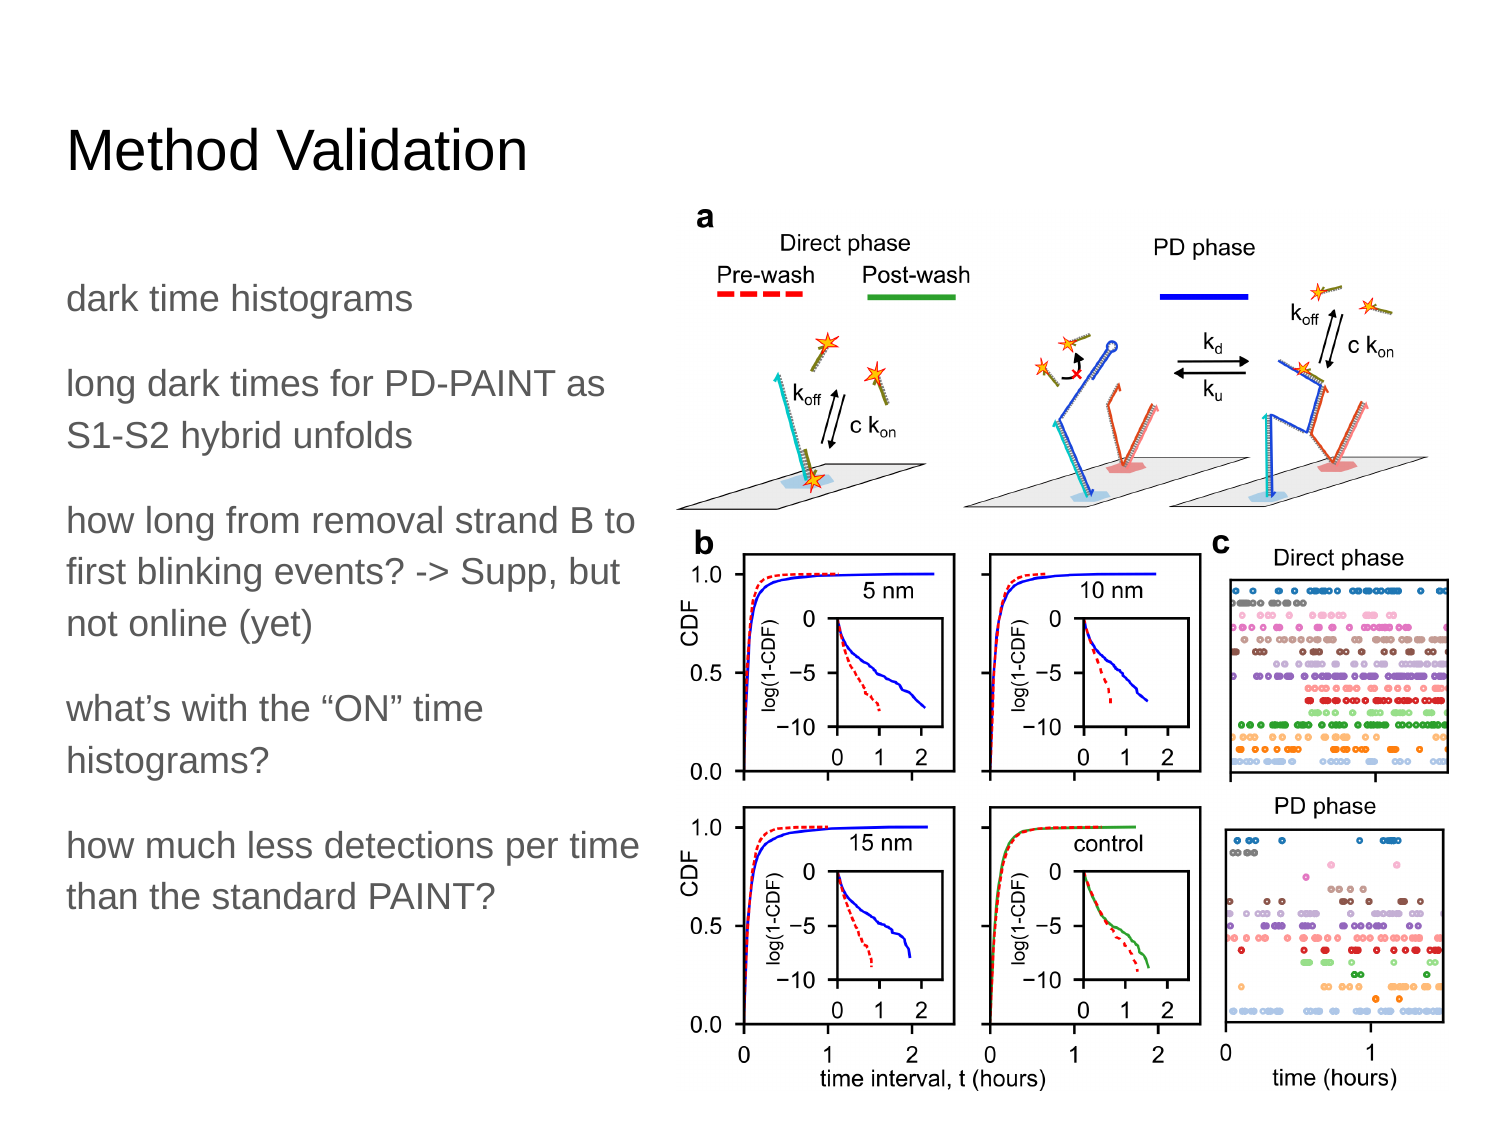

# Method Validation
dark time histograms
long dark times for PD-PAINT as S1-S2 hybrid unfolds
how long from removal strand B to first blinking events? -> Supp, but not online (yet)
what’s with the “ON” time histograms?
how much less detections per time than the standard PAINT?